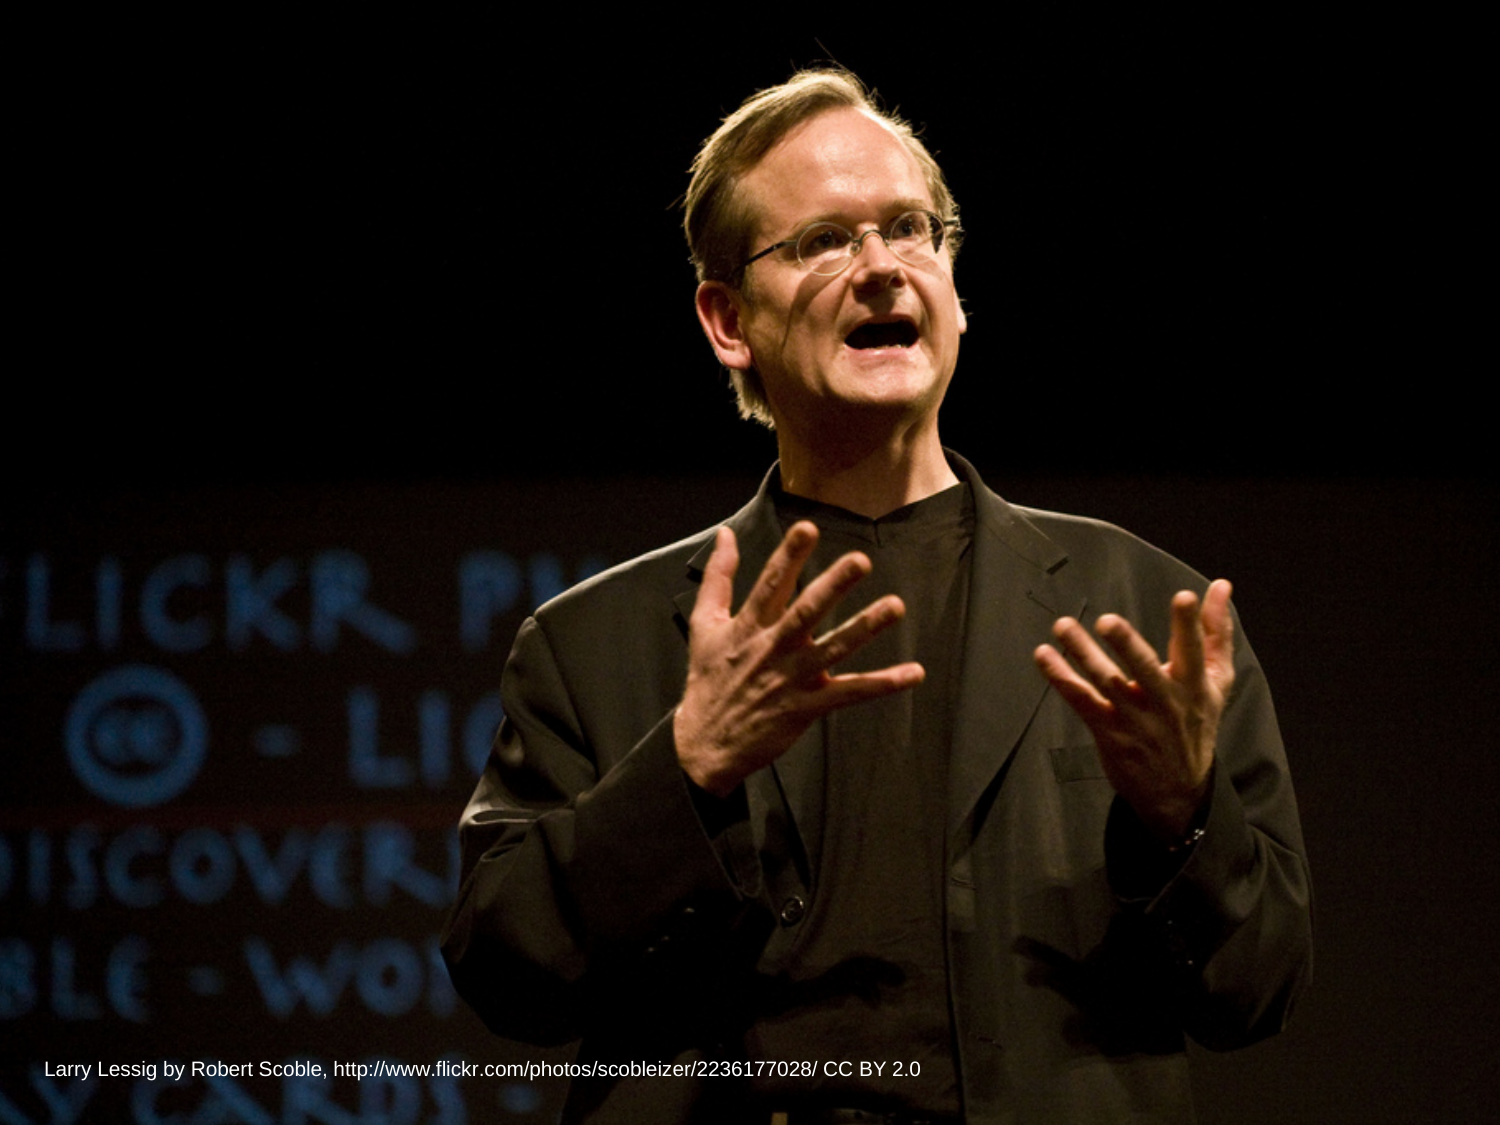

Larry Lessig by Robert Scoble, http://www.flickr.com/photos/scobleizer/2236177028/ CC BY 2.0